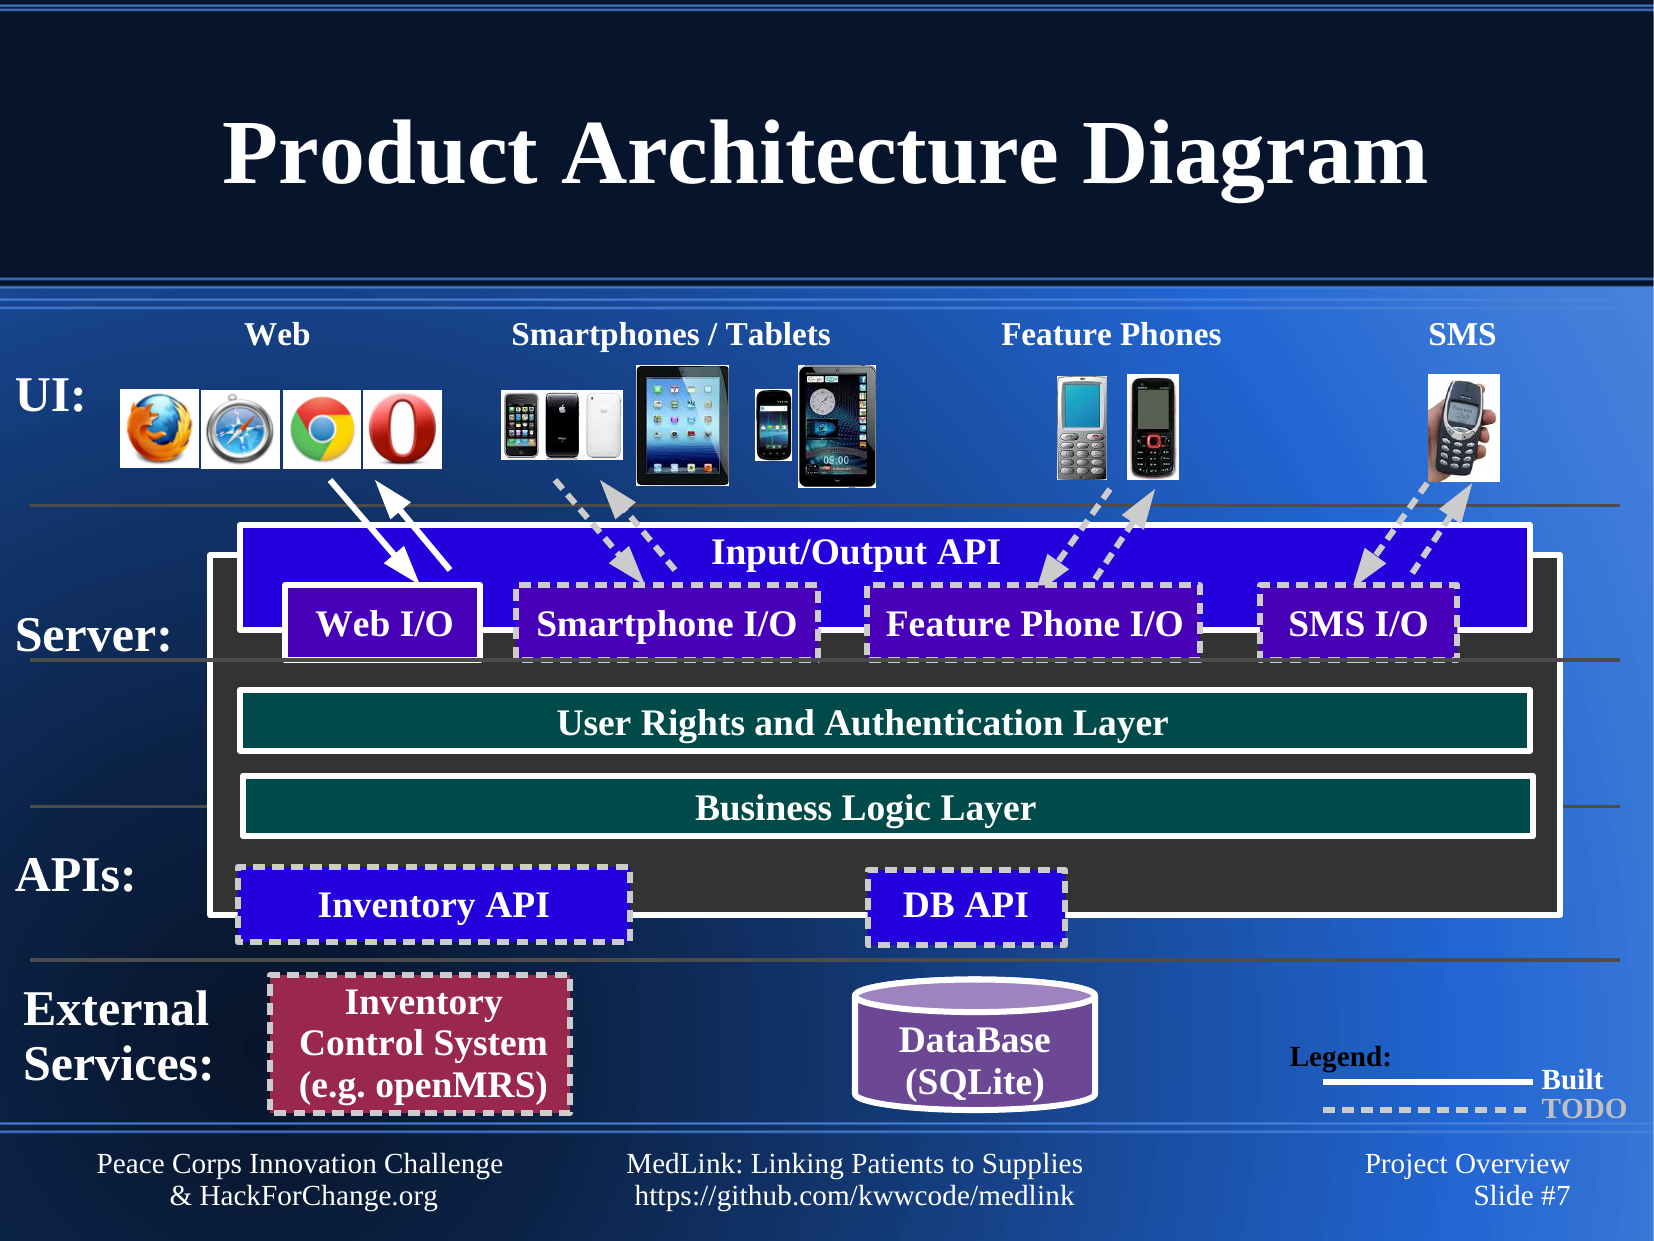

# Product Architecture Diagram
Web
Smartphones / Tablets
Feature Phones
SMS
UI:
Input/Output API
Web I/O
Smartphone I/O
SMS I/O
Feature Phone I/O
Server:
User Rights and Authentication Layer
Business Logic Layer
APIs:
Inventory API
DB API
Inventory Control System (e.g. openMRS)
External Services:
DataBase
(SQLite)
Legend:
Built
TODO
7